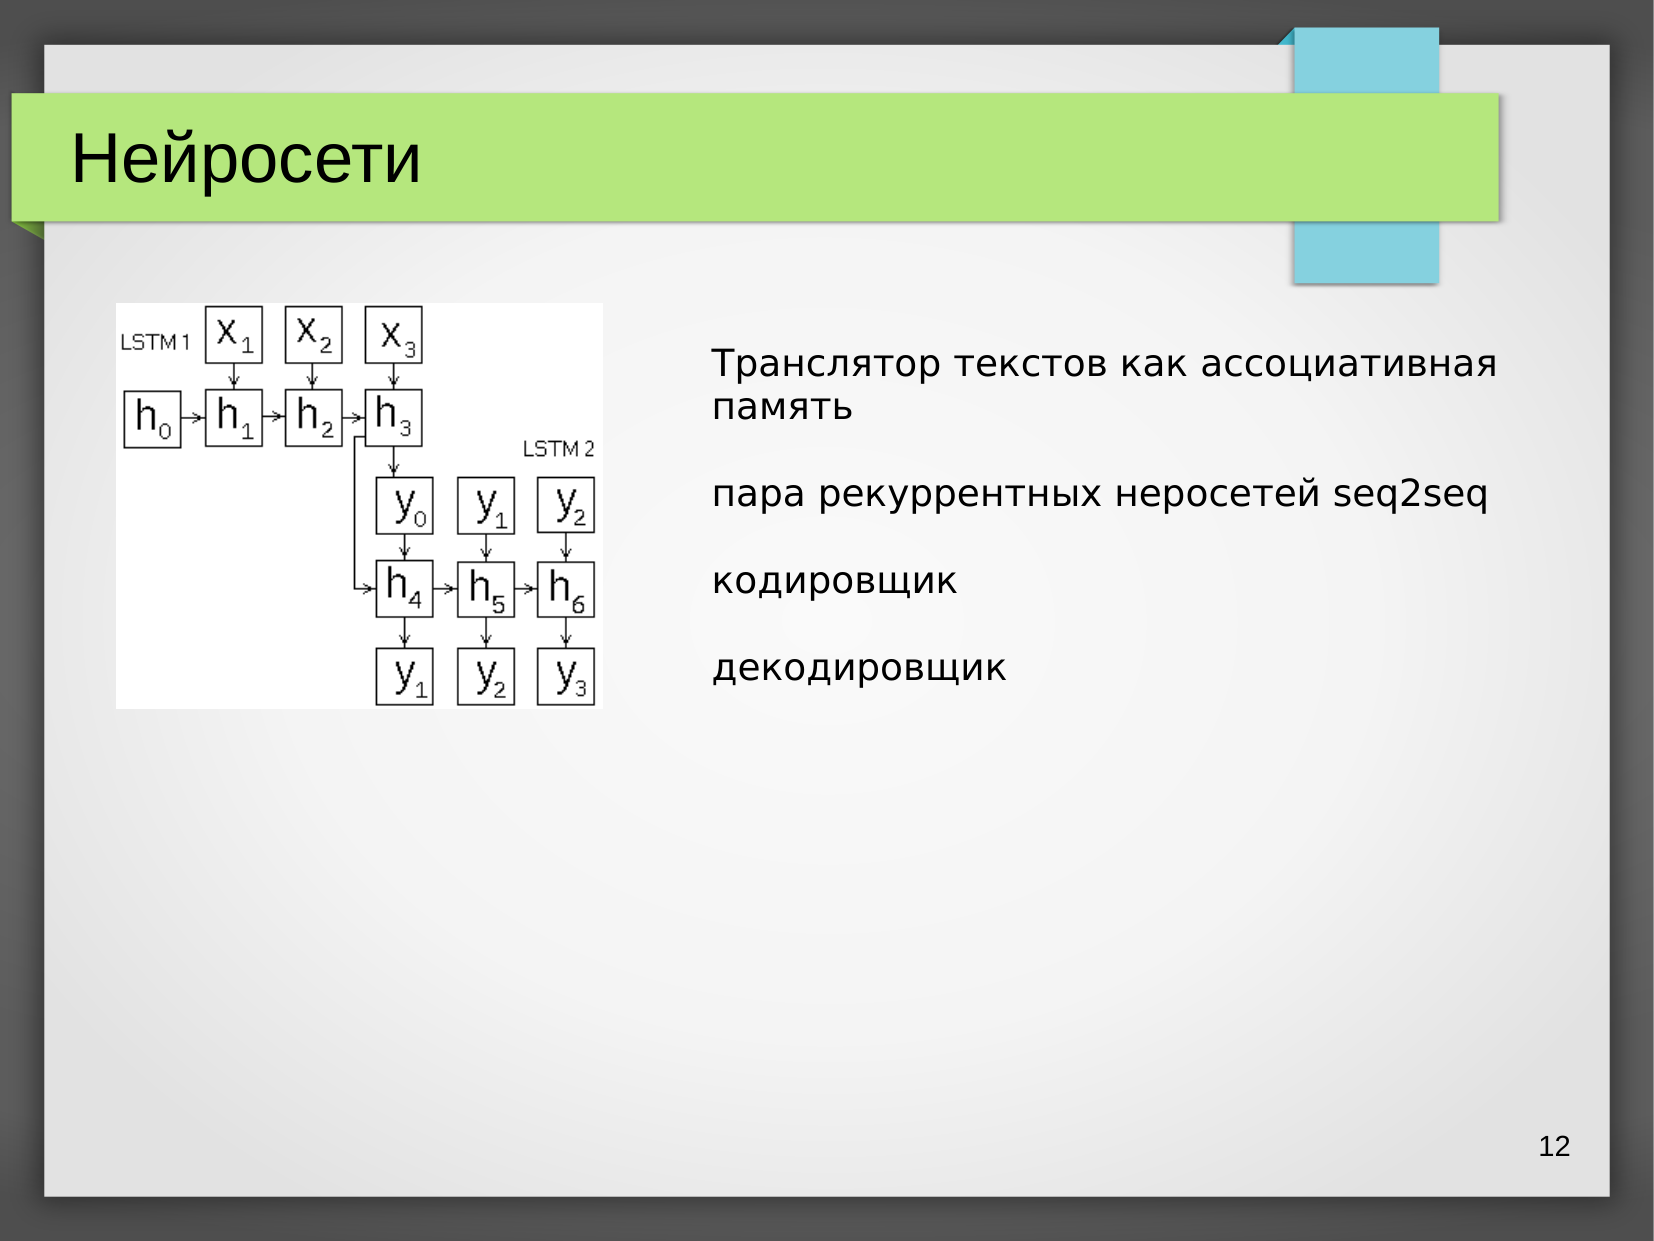

# Нейросети
Транслятор текстов как ассоциативная память
пара рекуррентных неросетей seq2seq
кодировщик
декодировщик
12